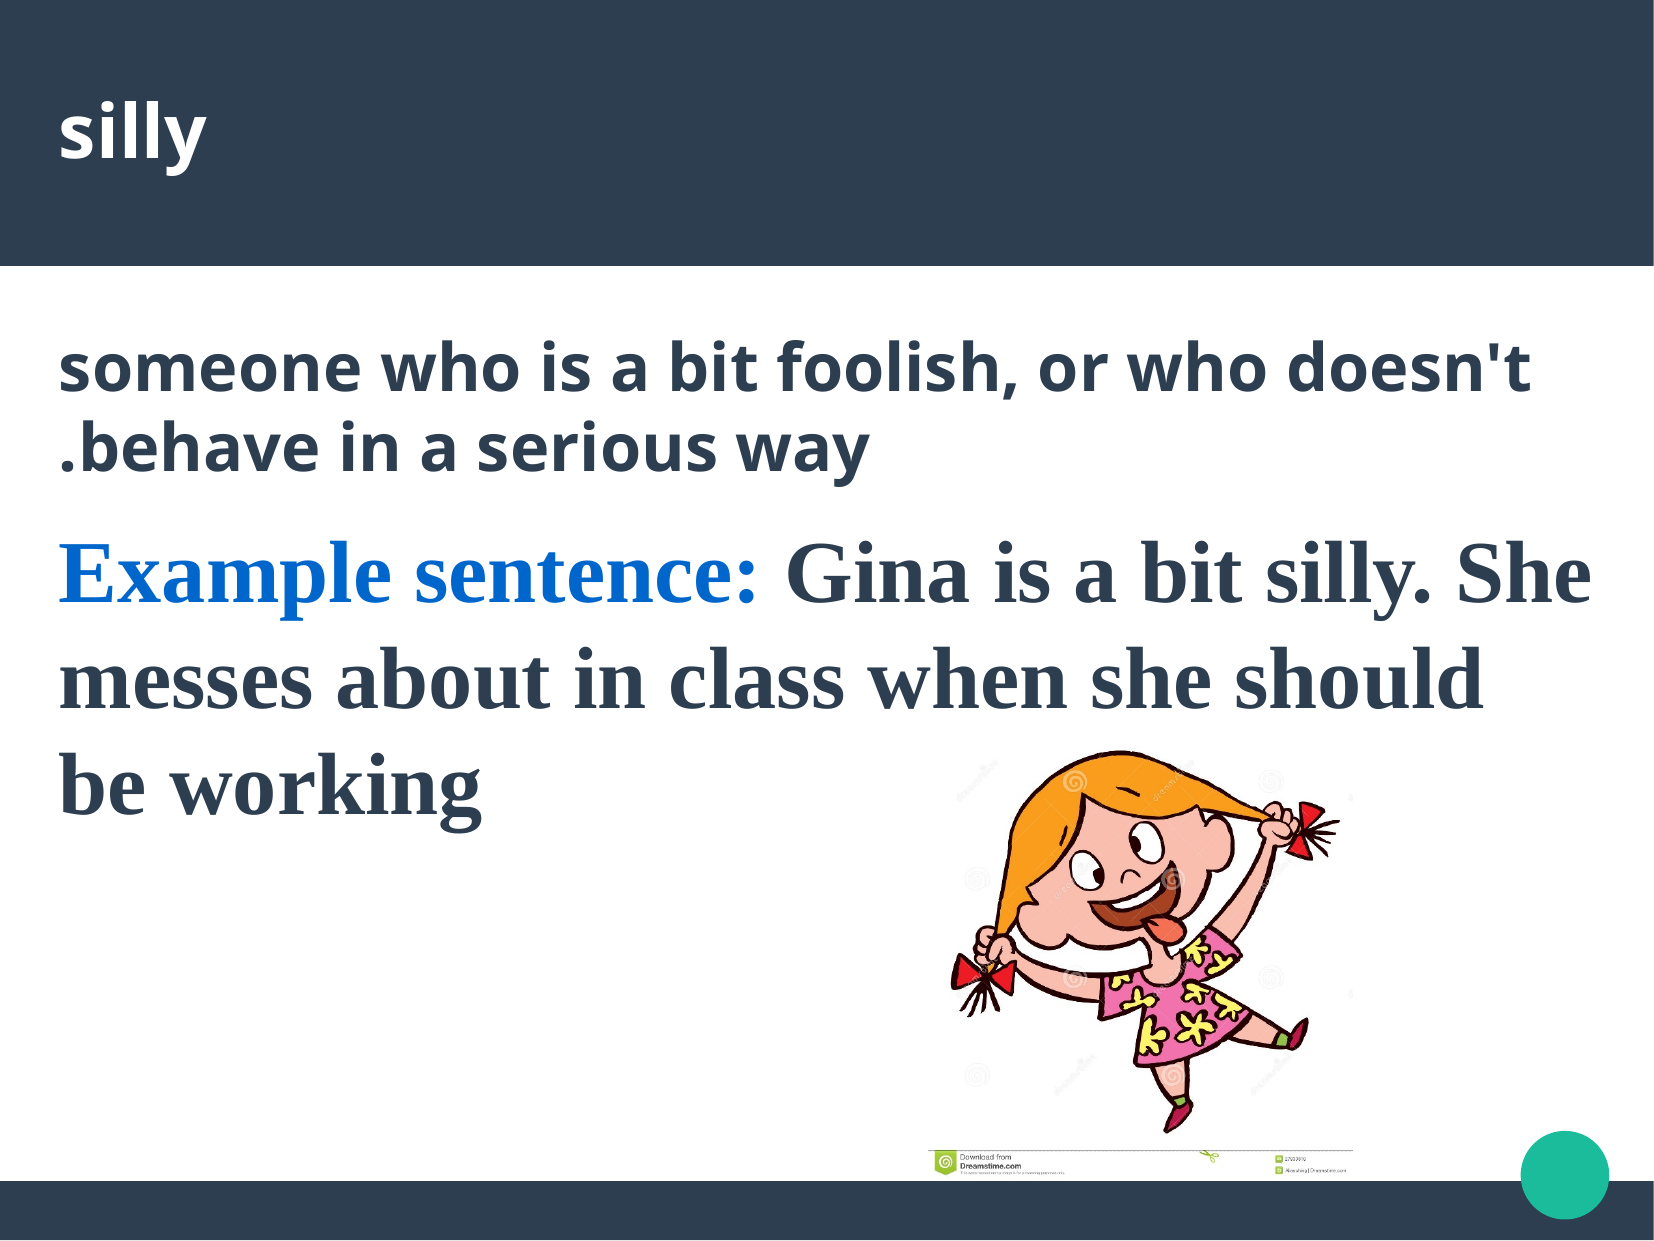

# silly
someone who is a bit foolish, or who doesn't behave in a serious way.
Example sentence: Gina is a bit silly. She messes about in class when she should be working